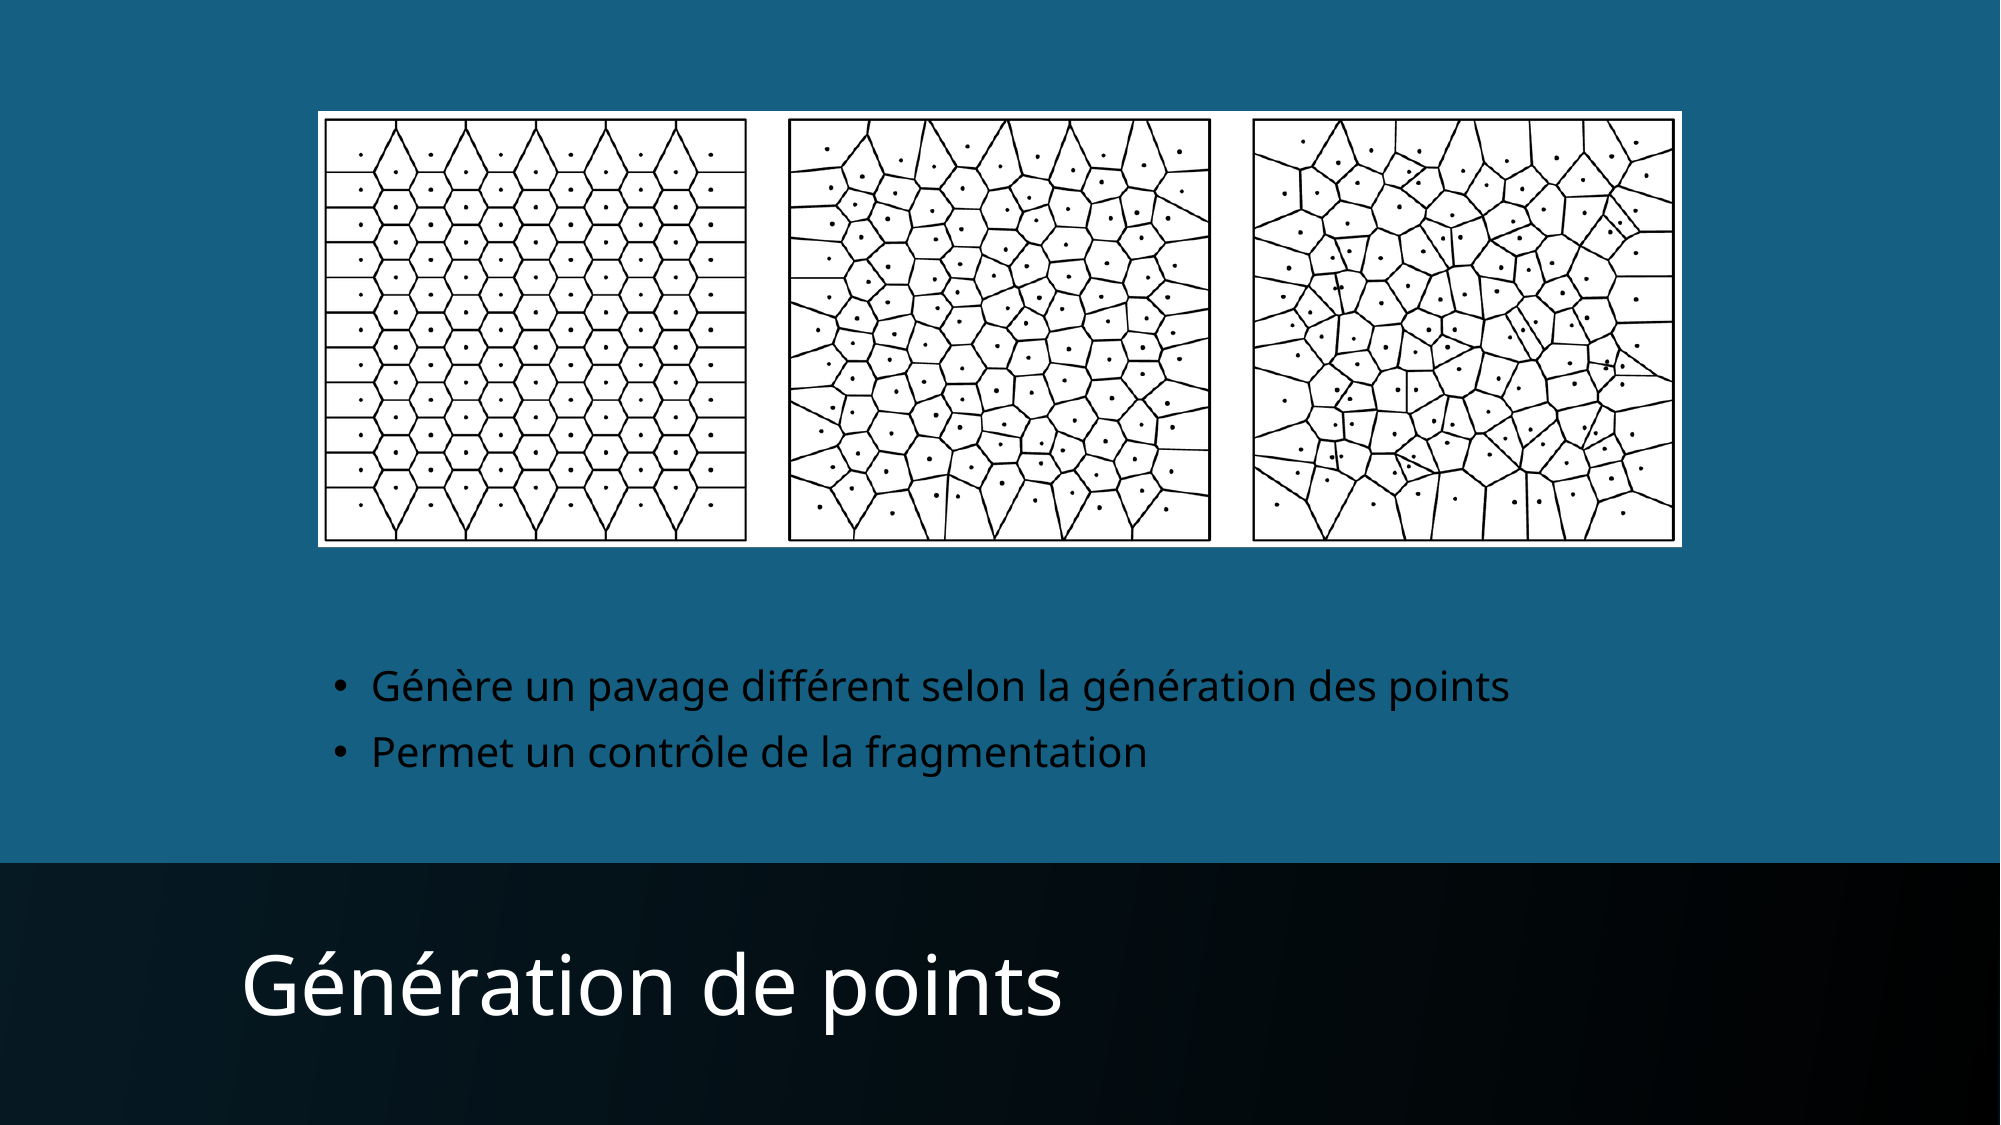

Génère un pavage différent selon la génération des points
Permet un contrôle de la fragmentation
# Génération de points